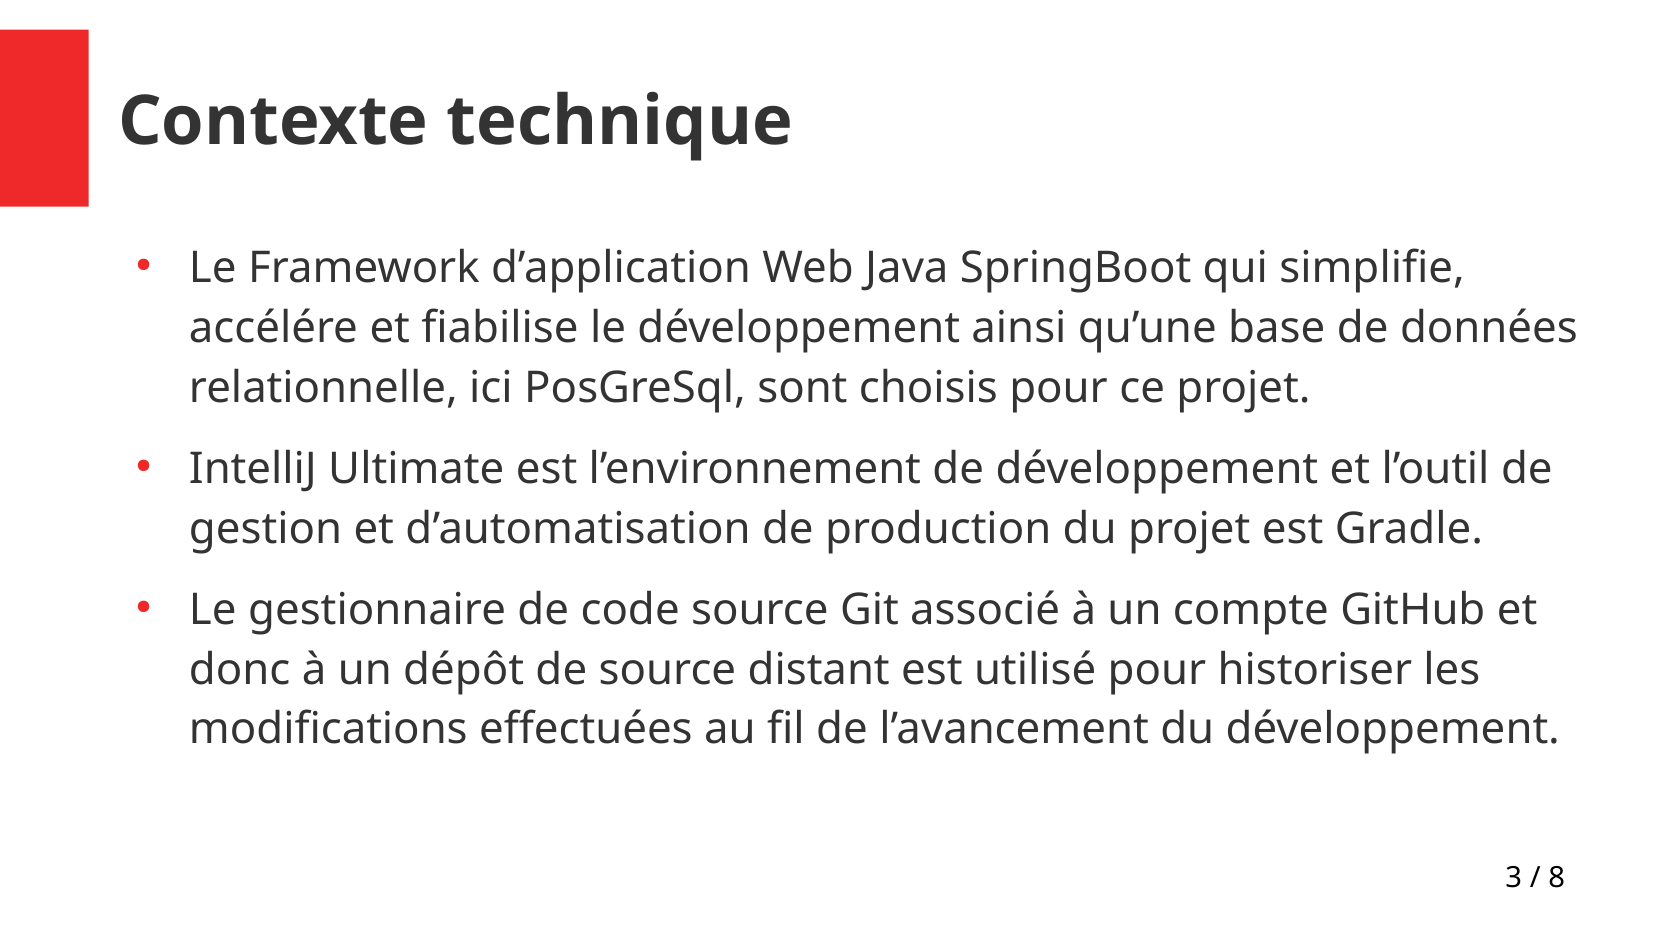

# Contexte technique
Le Framework d’application Web Java SpringBoot qui simplifie, accélére et fiabilise le développement ainsi qu’une base de données relationnelle, ici PosGreSql, sont choisis pour ce projet.
IntelliJ Ultimate est l’environnement de développement et l’outil de gestion et d’automatisation de production du projet est Gradle.
Le gestionnaire de code source Git associé à un compte GitHub et donc à un dépôt de source distant est utilisé pour historiser les modifications effectuées au fil de l’avancement du développement.
3